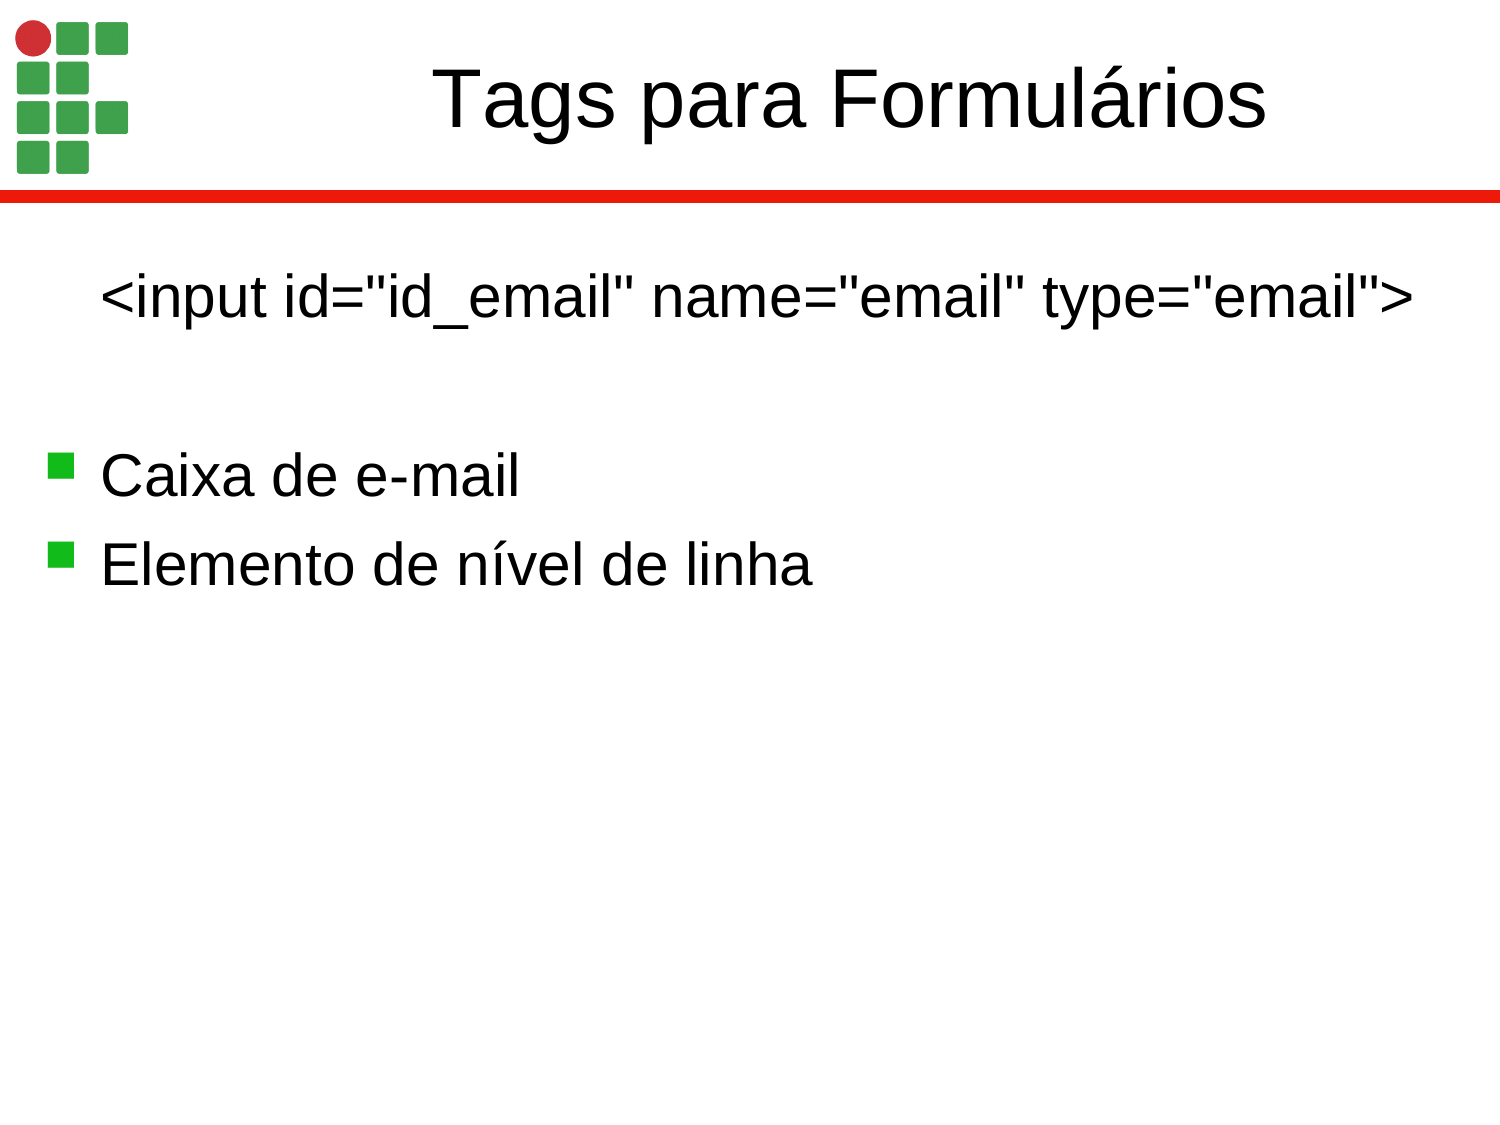

# Tags para Formulários
<input id="id_email" name="email" type="email">
Caixa de e-mail
Elemento de nível de linha